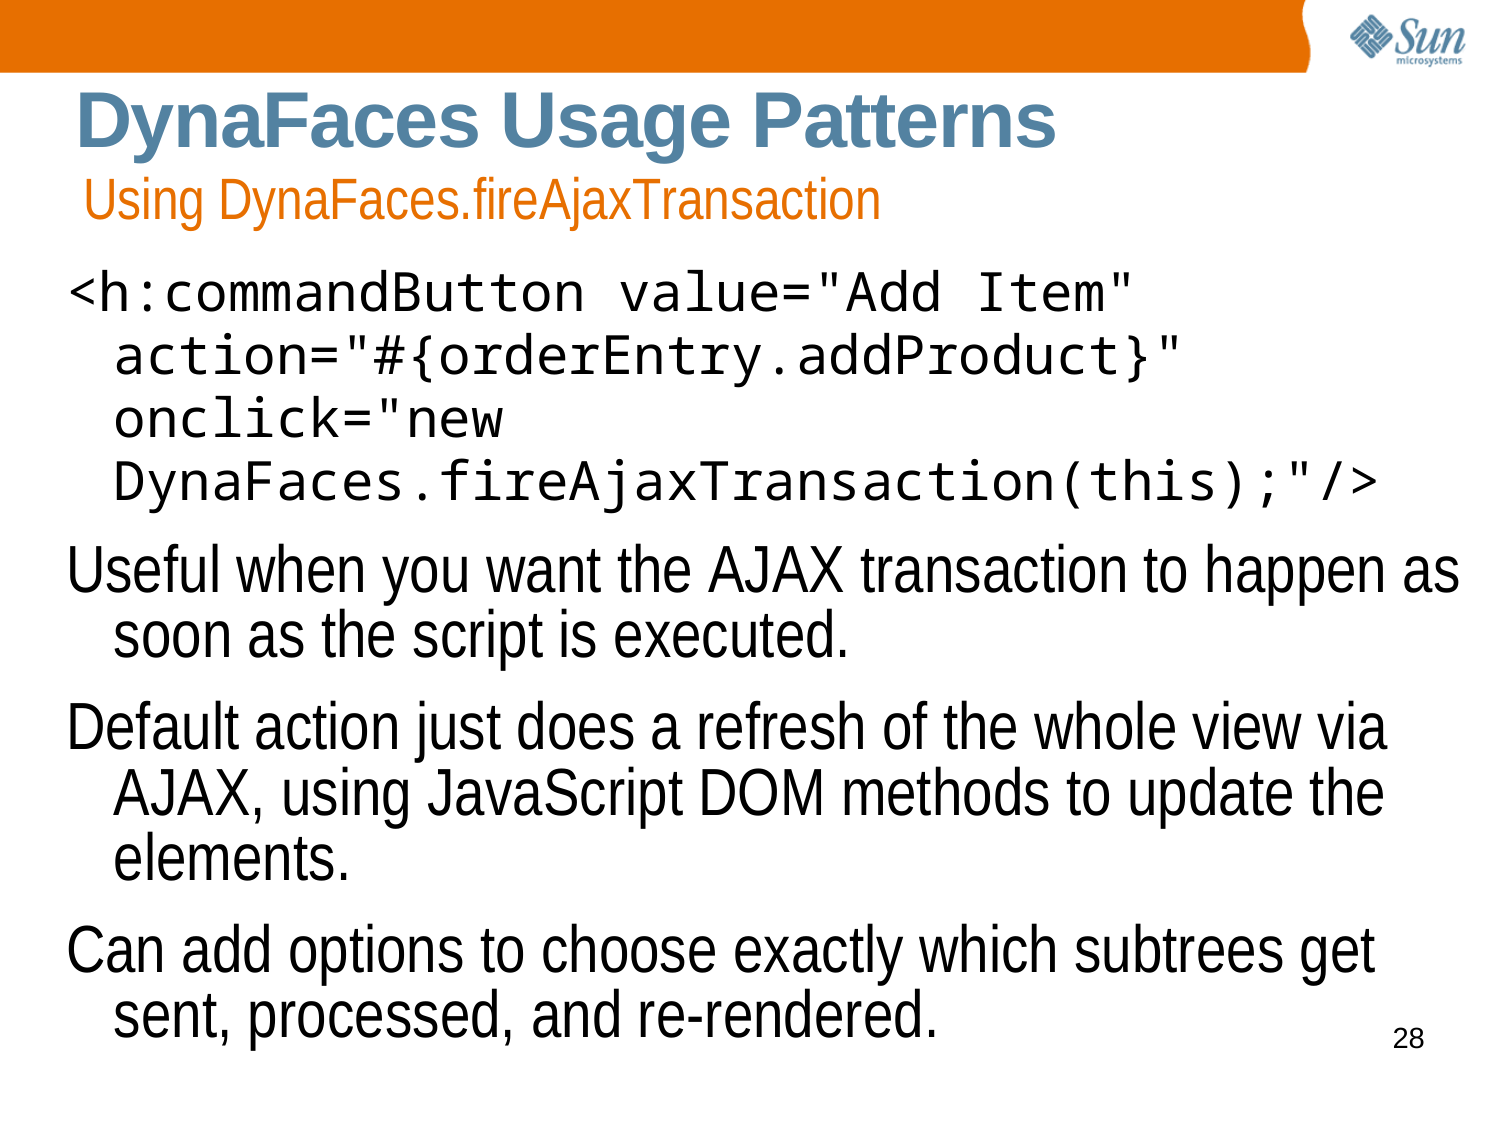

# DynaFaces Usage Patterns
Using DynaFaces.fireAjaxTransaction
<h:commandButton value="Add Item" action="#{orderEntry.addProduct}" onclick="new DynaFaces.fireAjaxTransaction(this);"/>
Useful when you want the AJAX transaction to happen as soon as the script is executed.
Default action just does a refresh of the whole view via AJAX, using JavaScript DOM methods to update the elements.
Can add options to choose exactly which subtrees get sent, processed, and re-rendered.
28